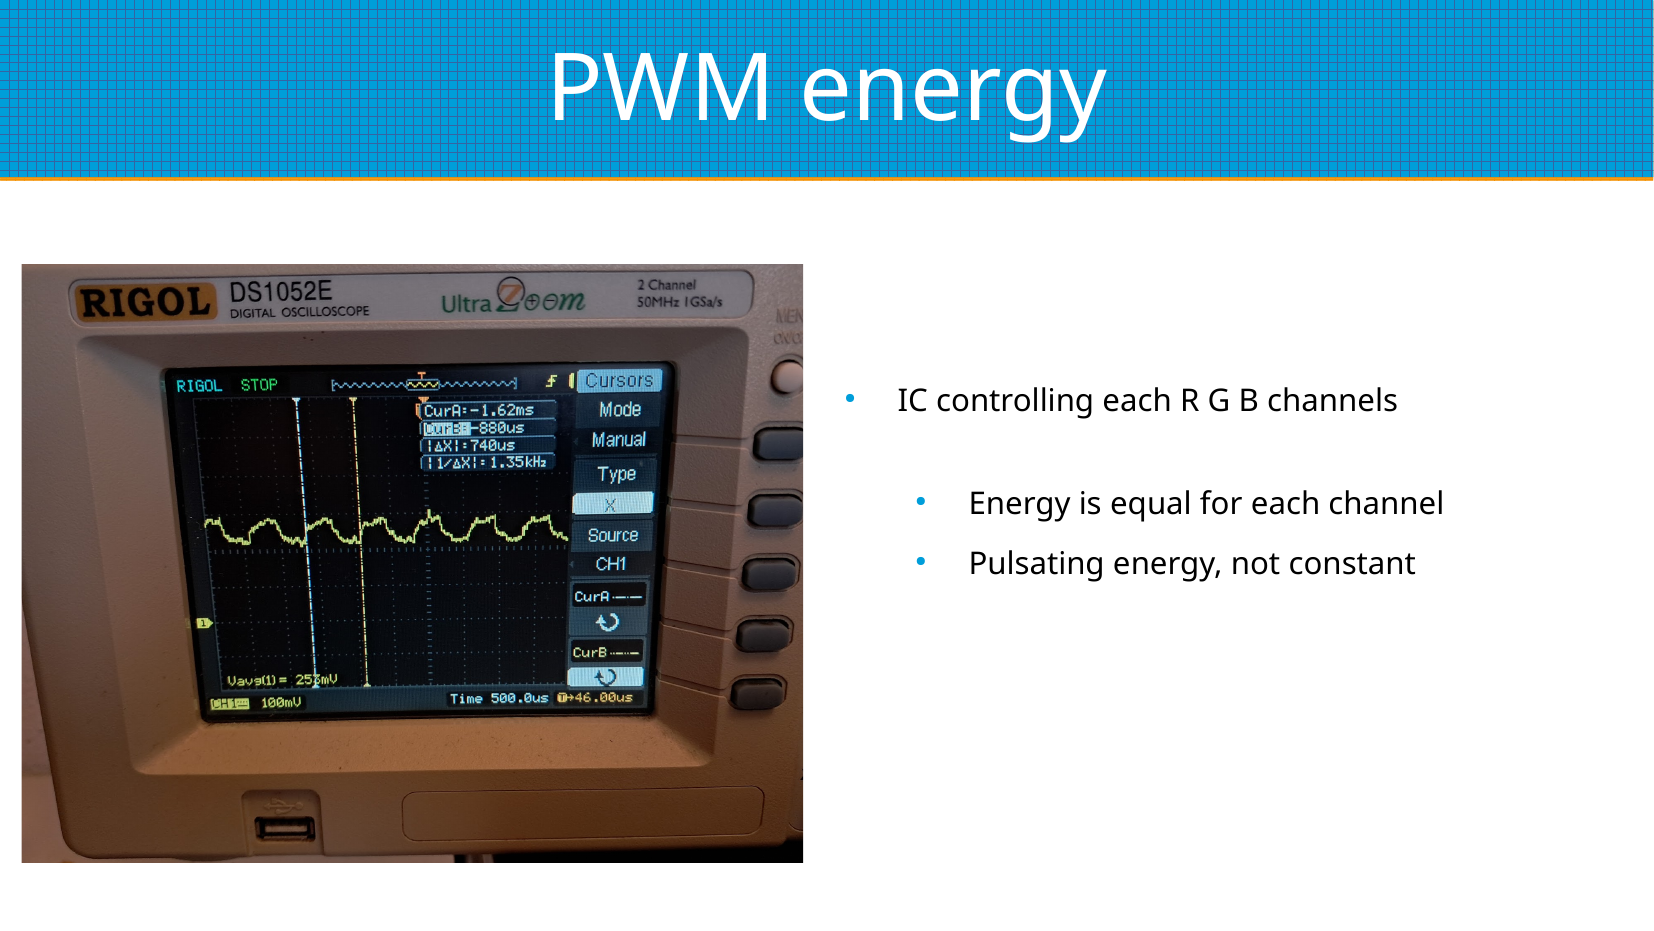

# PWM energy
IC controlling each R G B channels
Energy is equal for each channel
Pulsating energy, not constant